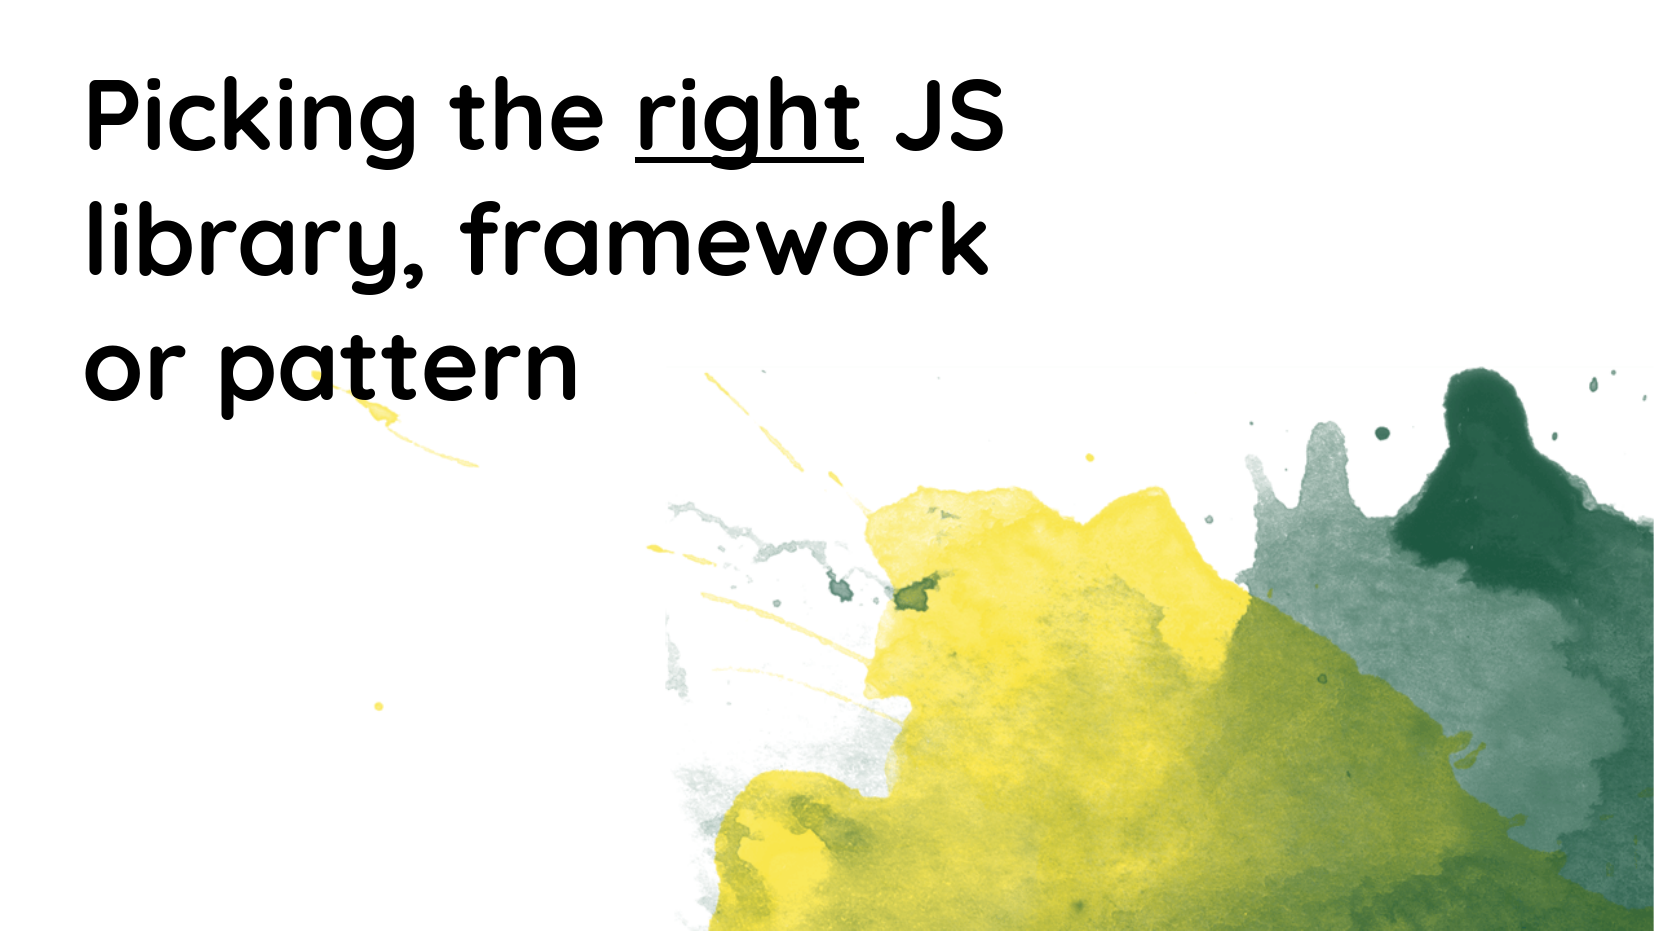

# Picking the right JS library, framework or pattern